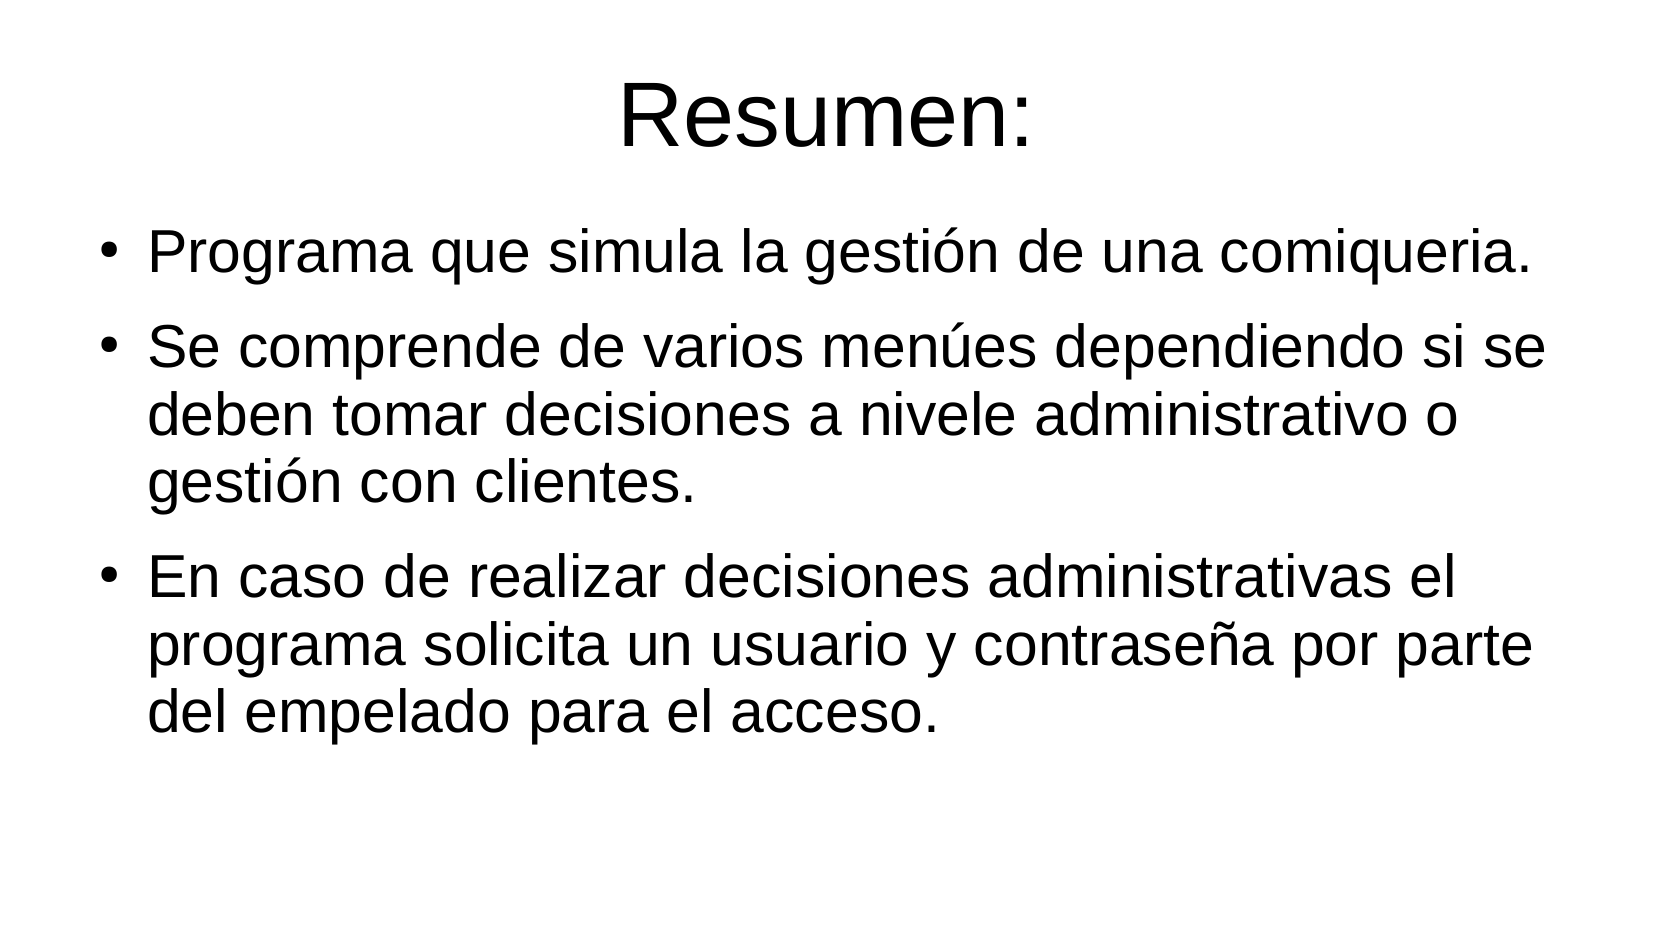

# Resumen:
Programa que simula la gestión de una comiqueria.
Se comprende de varios menúes dependiendo si se deben tomar decisiones a nivele administrativo o gestión con clientes.
En caso de realizar decisiones administrativas el programa solicita un usuario y contraseña por parte del empelado para el acceso.